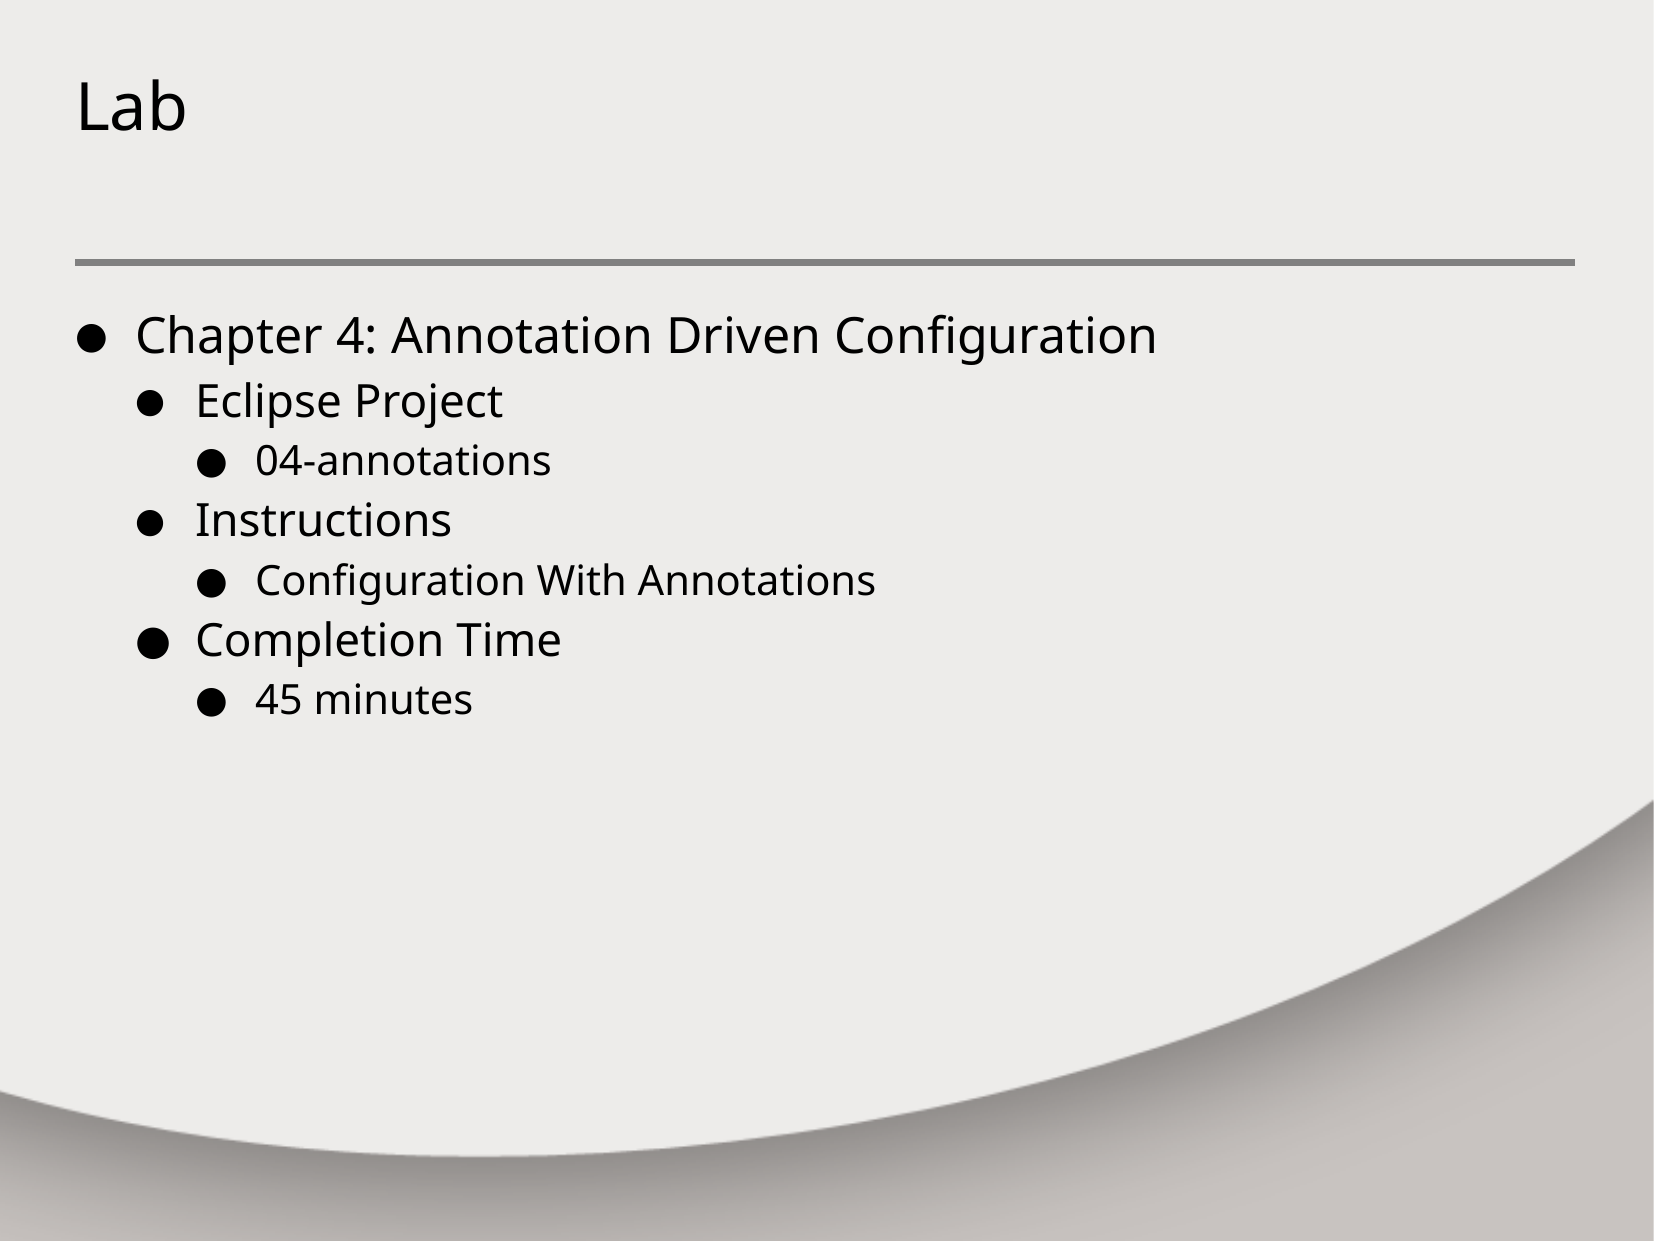

# Lab
Chapter 4: Annotation Driven Configuration
Eclipse Project
04-annotations
Instructions
Configuration With Annotations
Completion Time
45 minutes